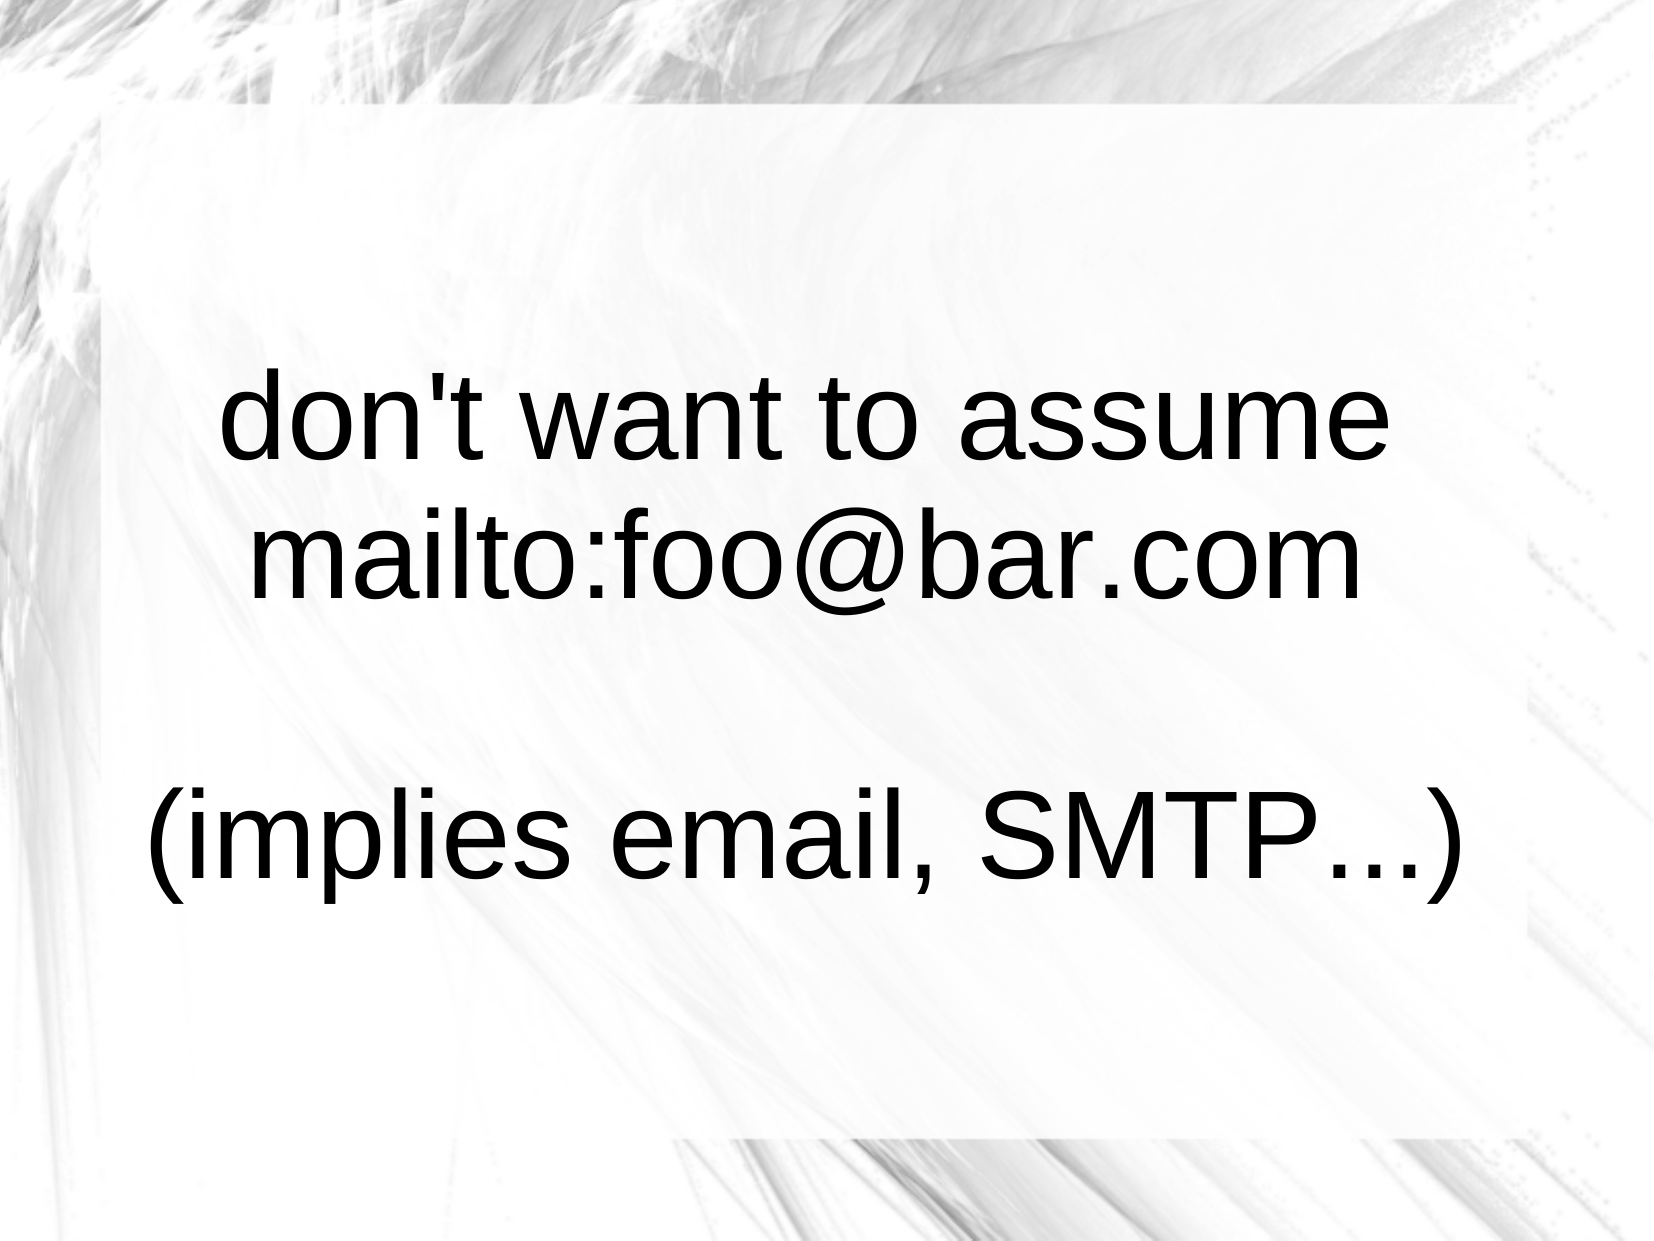

# don't want to assume mailto:foo@bar.com
(implies email, SMTP...)